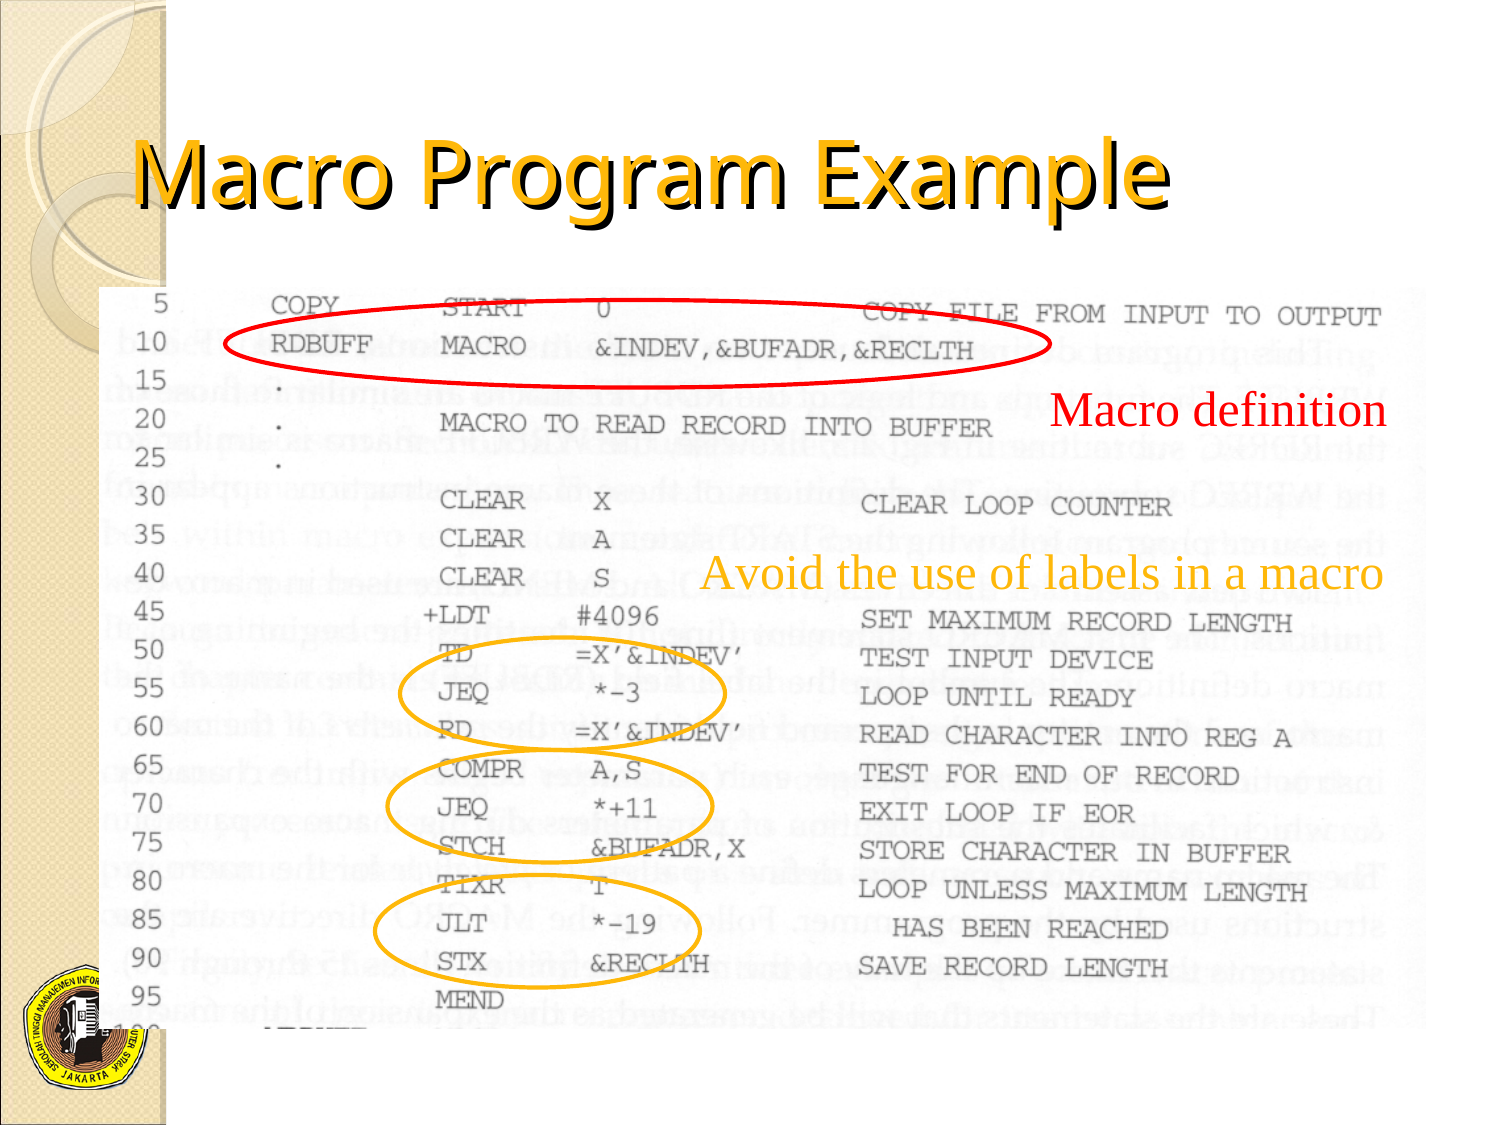

Macro Program Example
Macro definition
Avoid the use of labels in a macro